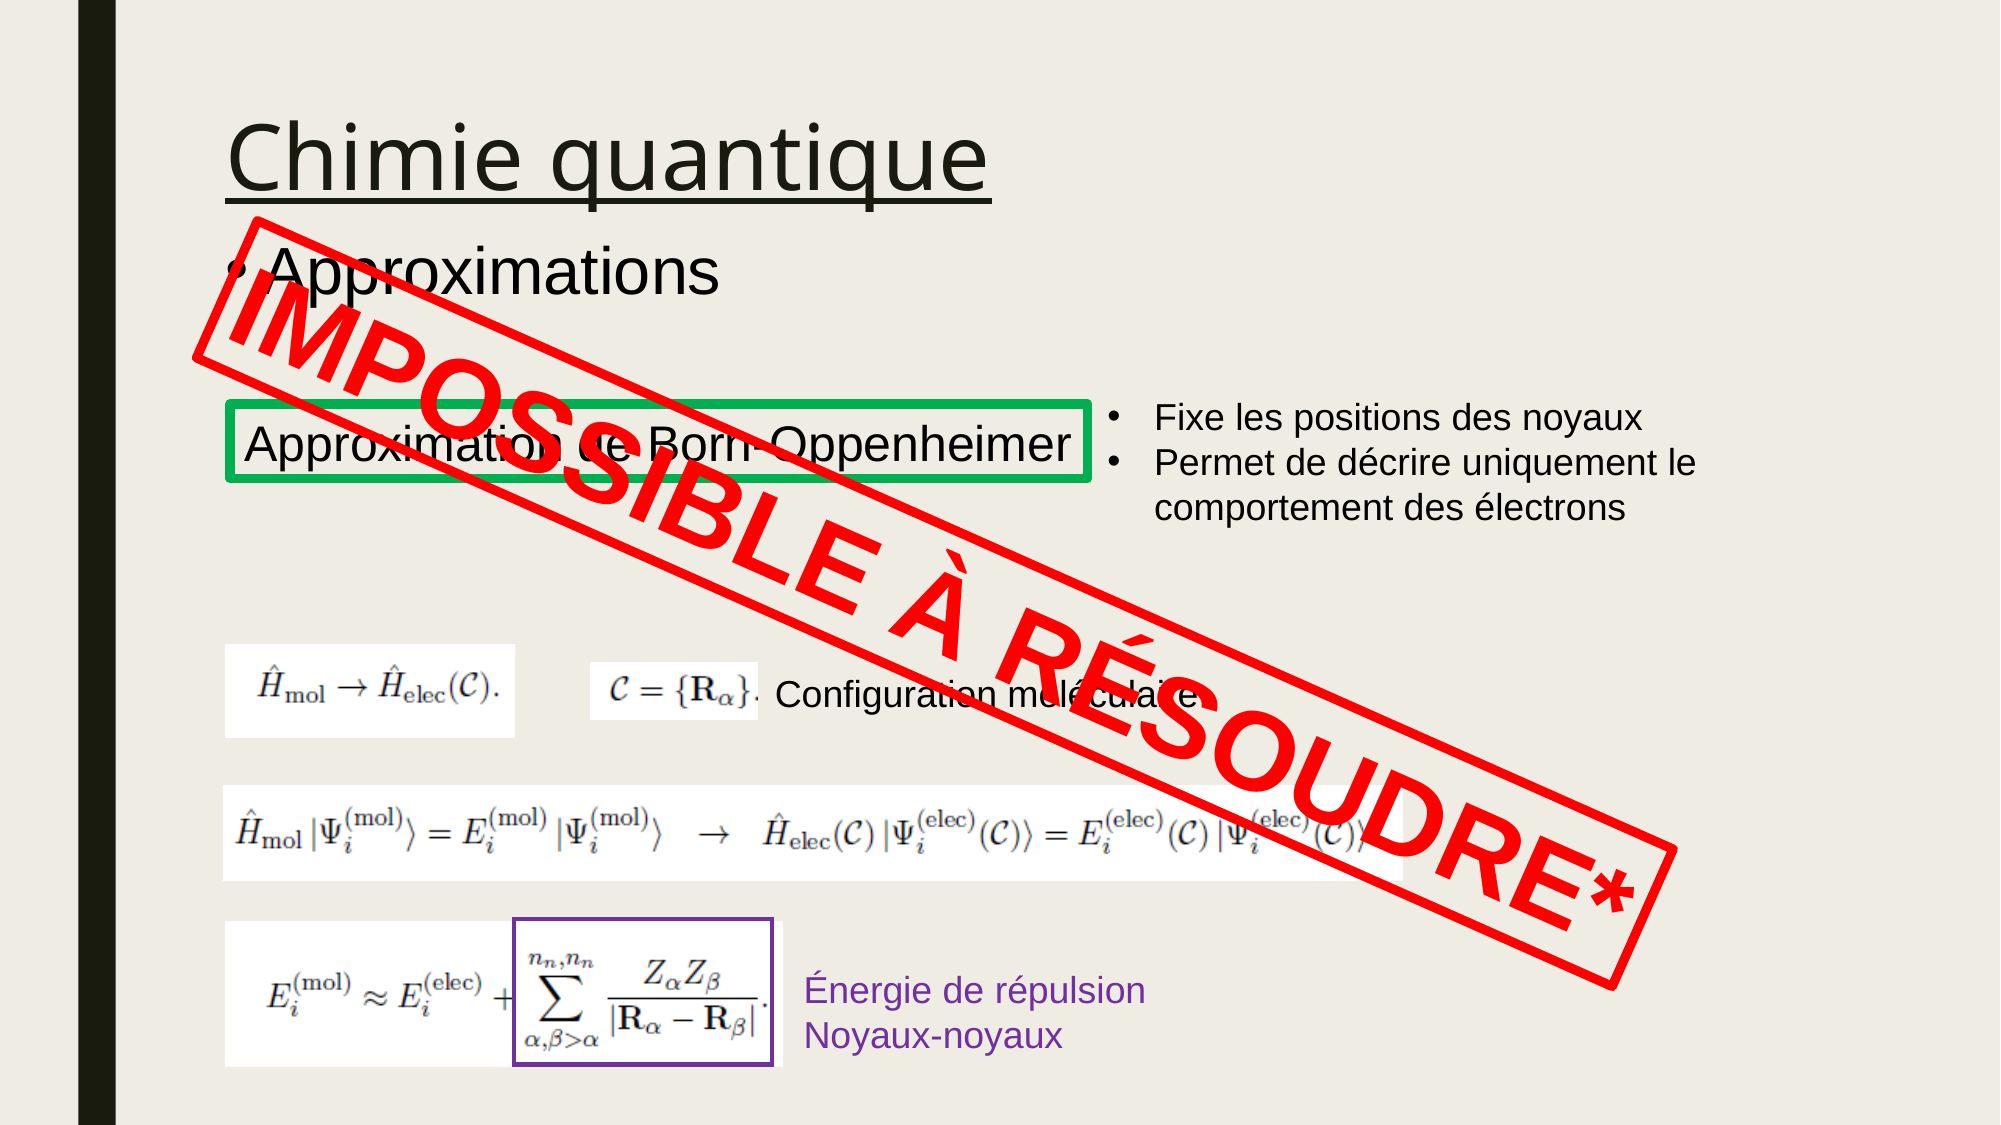

Chimie quantique
# Approximations
Fixe les positions des noyaux
Permet de décrire uniquement le comportement des électrons
Approximation de Born-Oppenheimer
IMPOSSIBLE À RÉSOUDRE*
Configuration moléculaire
Énergie de répulsion
Noyaux-noyaux